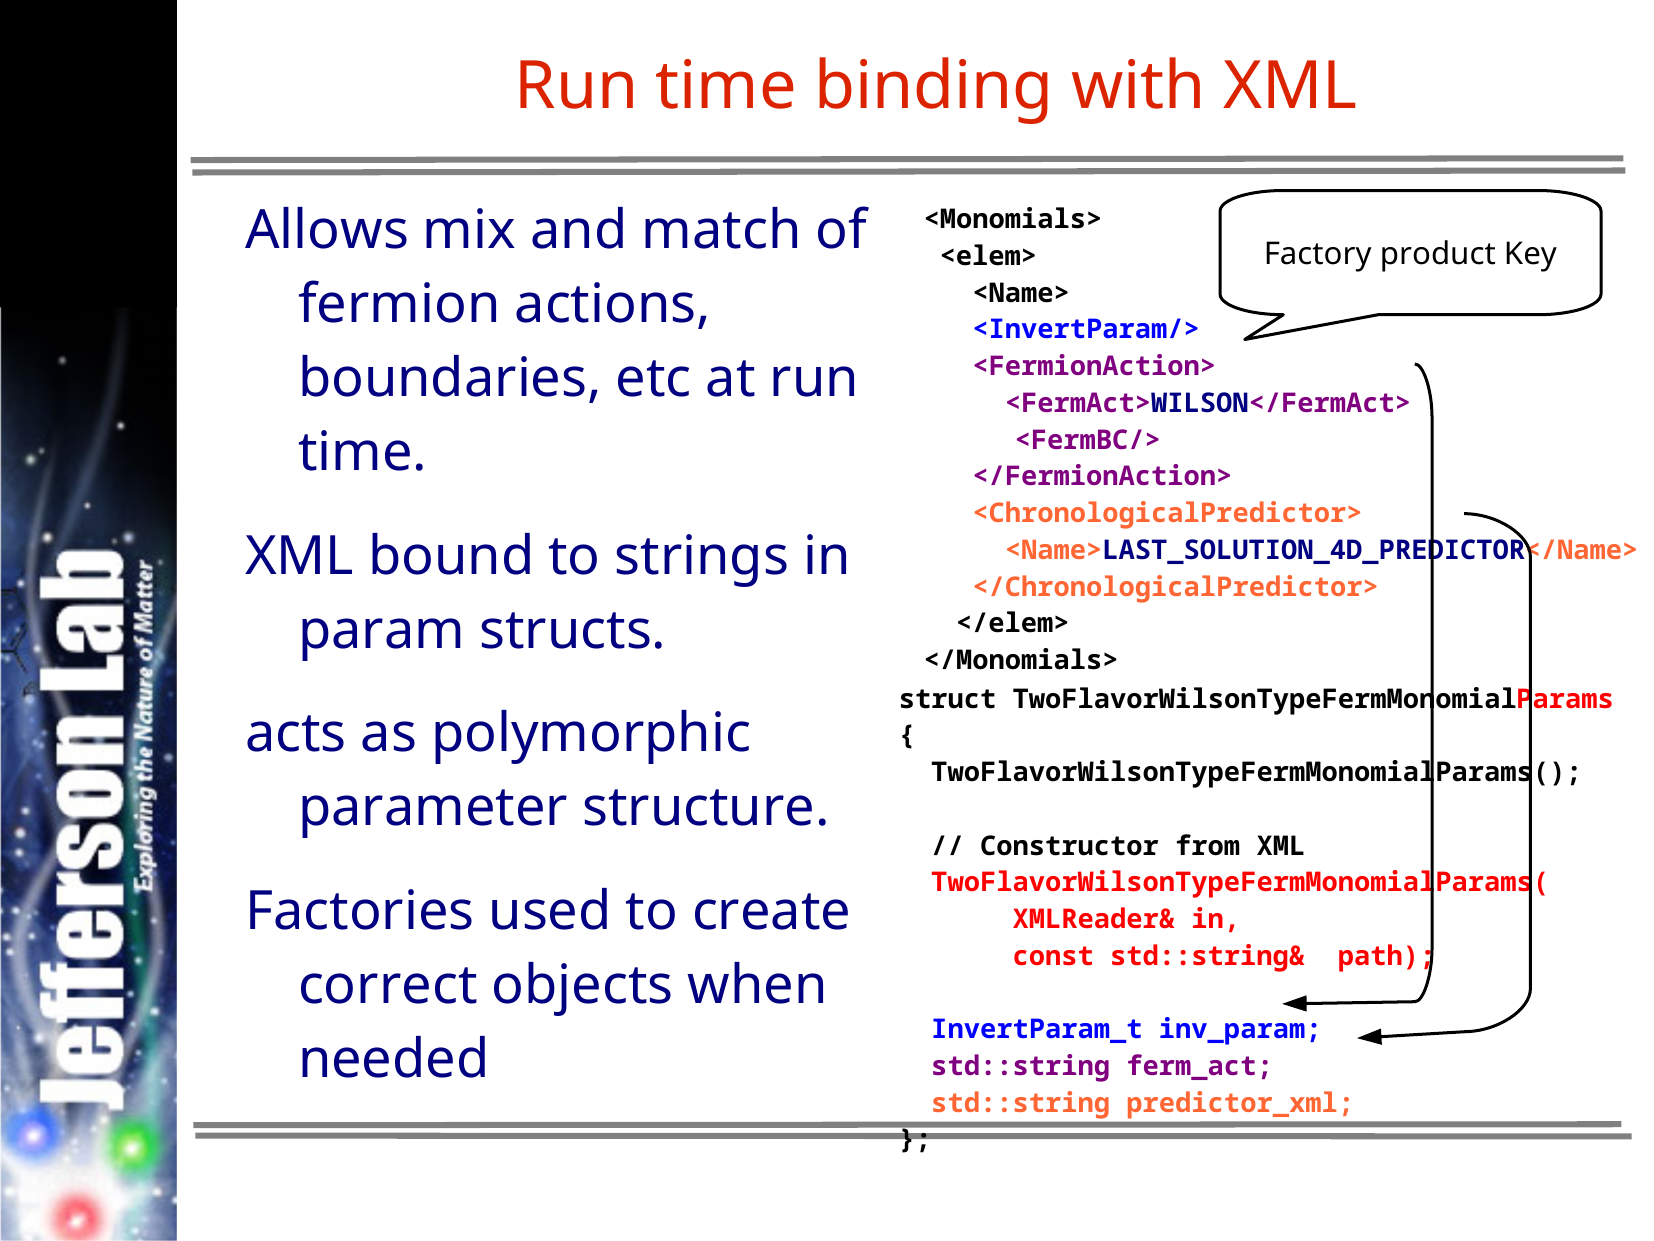

# Run time binding with XML
Factory product Key
Allows mix and match of fermion actions, boundaries, etc at run time.
XML bound to strings in param structs.
acts as polymorphic parameter structure.
Factories used to create correct objects when needed
<Monomials>
 <elem>
 <Name>
 <InvertParam/>
 <FermionAction>
 <FermAct>WILSON</FermAct>
	 <FermBC/>
 </FermionAction>
 <ChronologicalPredictor>
 <Name>LAST_SOLUTION_4D_PREDICTOR</Name>
 </ChronologicalPredictor>
 </elem>
</Monomials>
struct TwoFlavorWilsonTypeFermMonomialParams
{
 TwoFlavorWilsonTypeFermMonomialParams();
 // Constructor from XML
 TwoFlavorWilsonTypeFermMonomialParams(
 XMLReader& in,
 const std::string& path);
 InvertParam_t inv_param;
 std::string ferm_act;
 std::string predictor_xml;
};